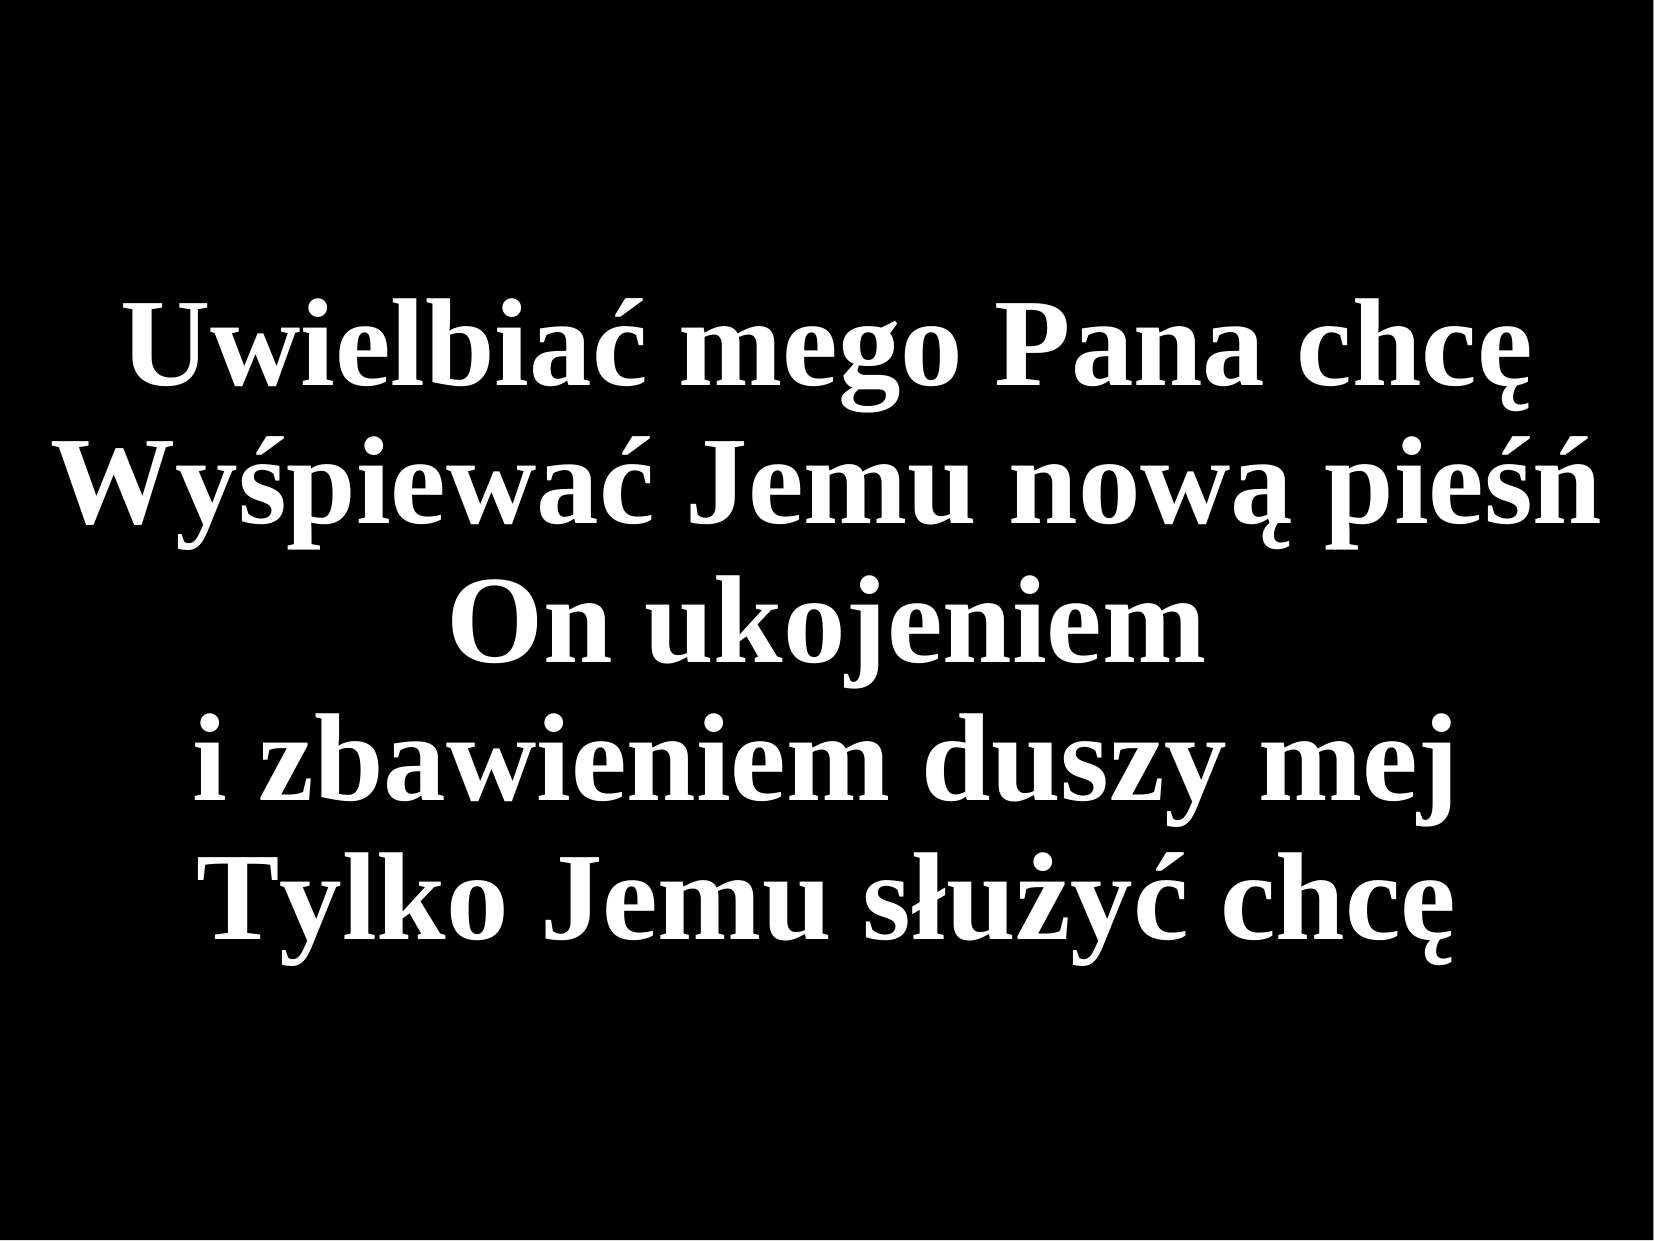

# Uwielbiać mego Pana chcę Wyśpiewać Jemu nową pieśń On ukojeniem i zbawieniem duszy mej Tylko Jemu służyć chcę